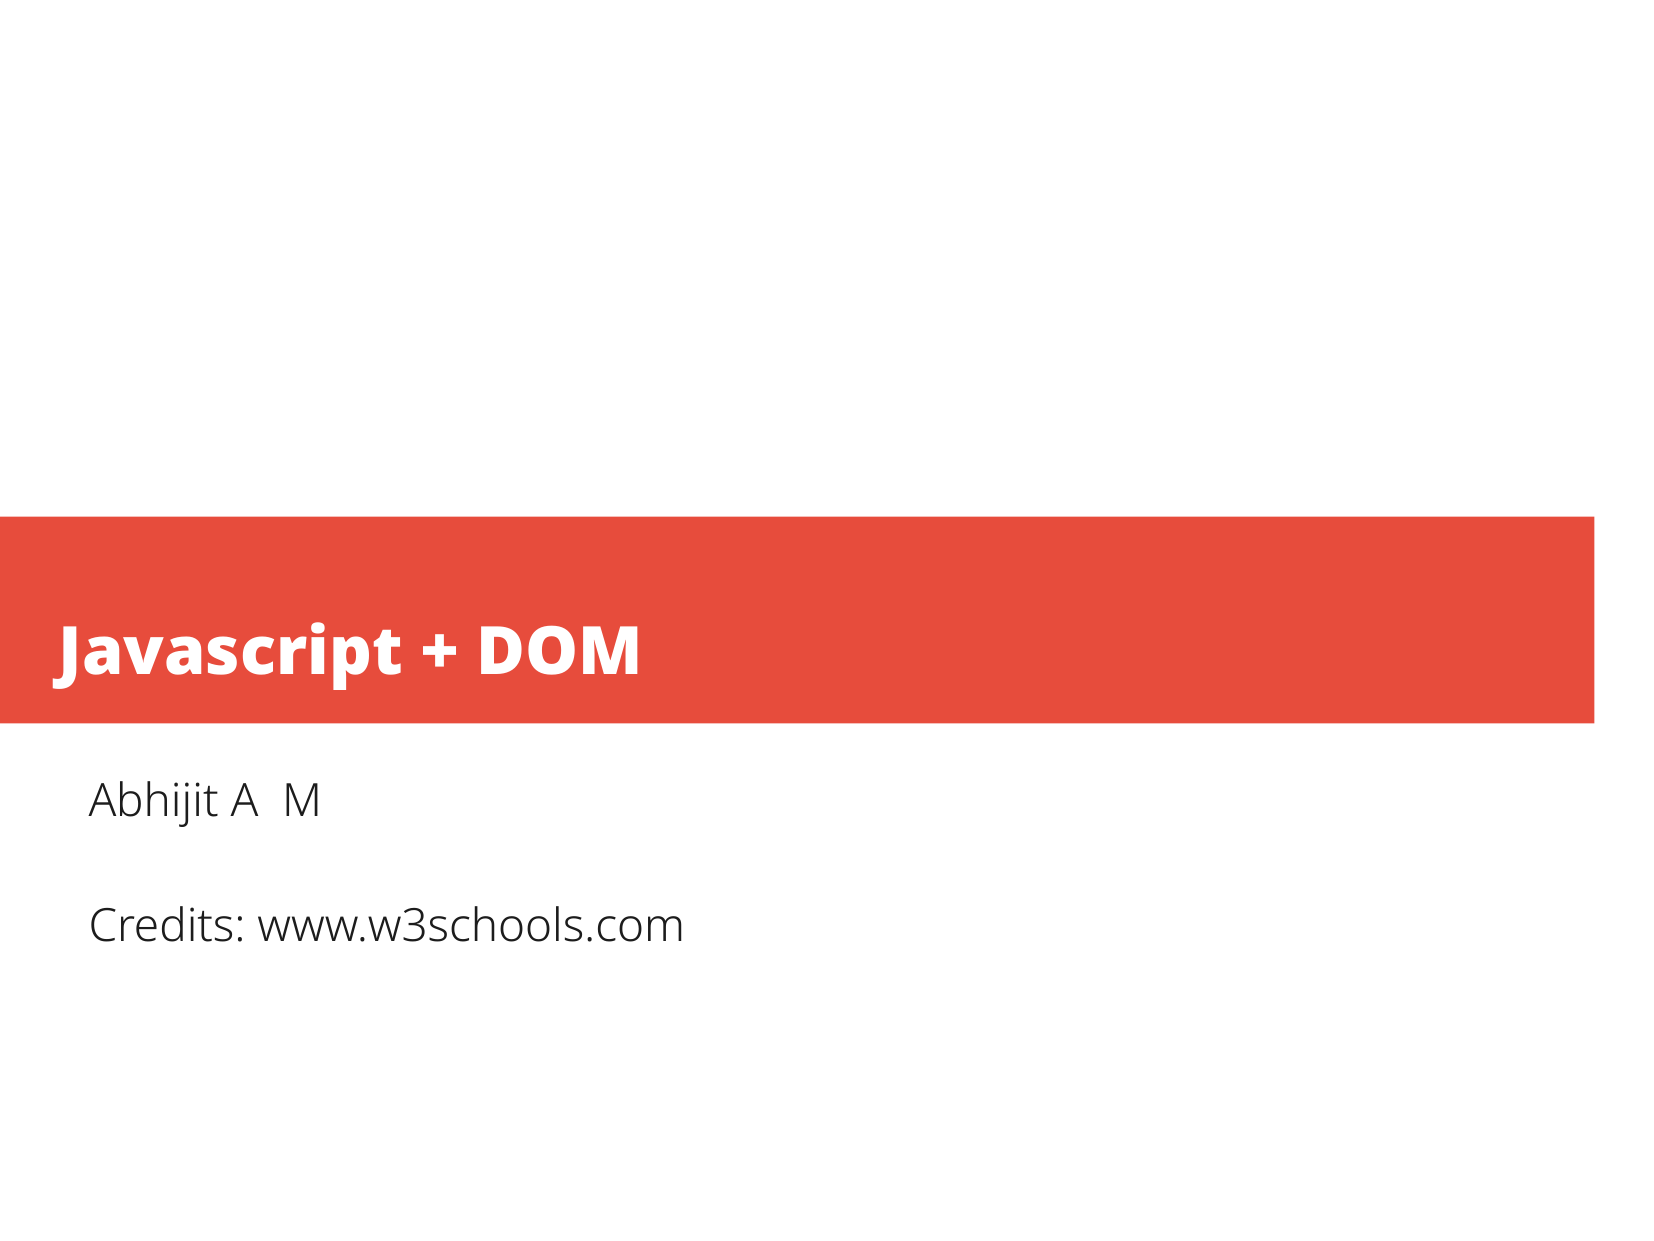

# Javascript + DOM
Abhijit A M
Credits: www.w3schools.com